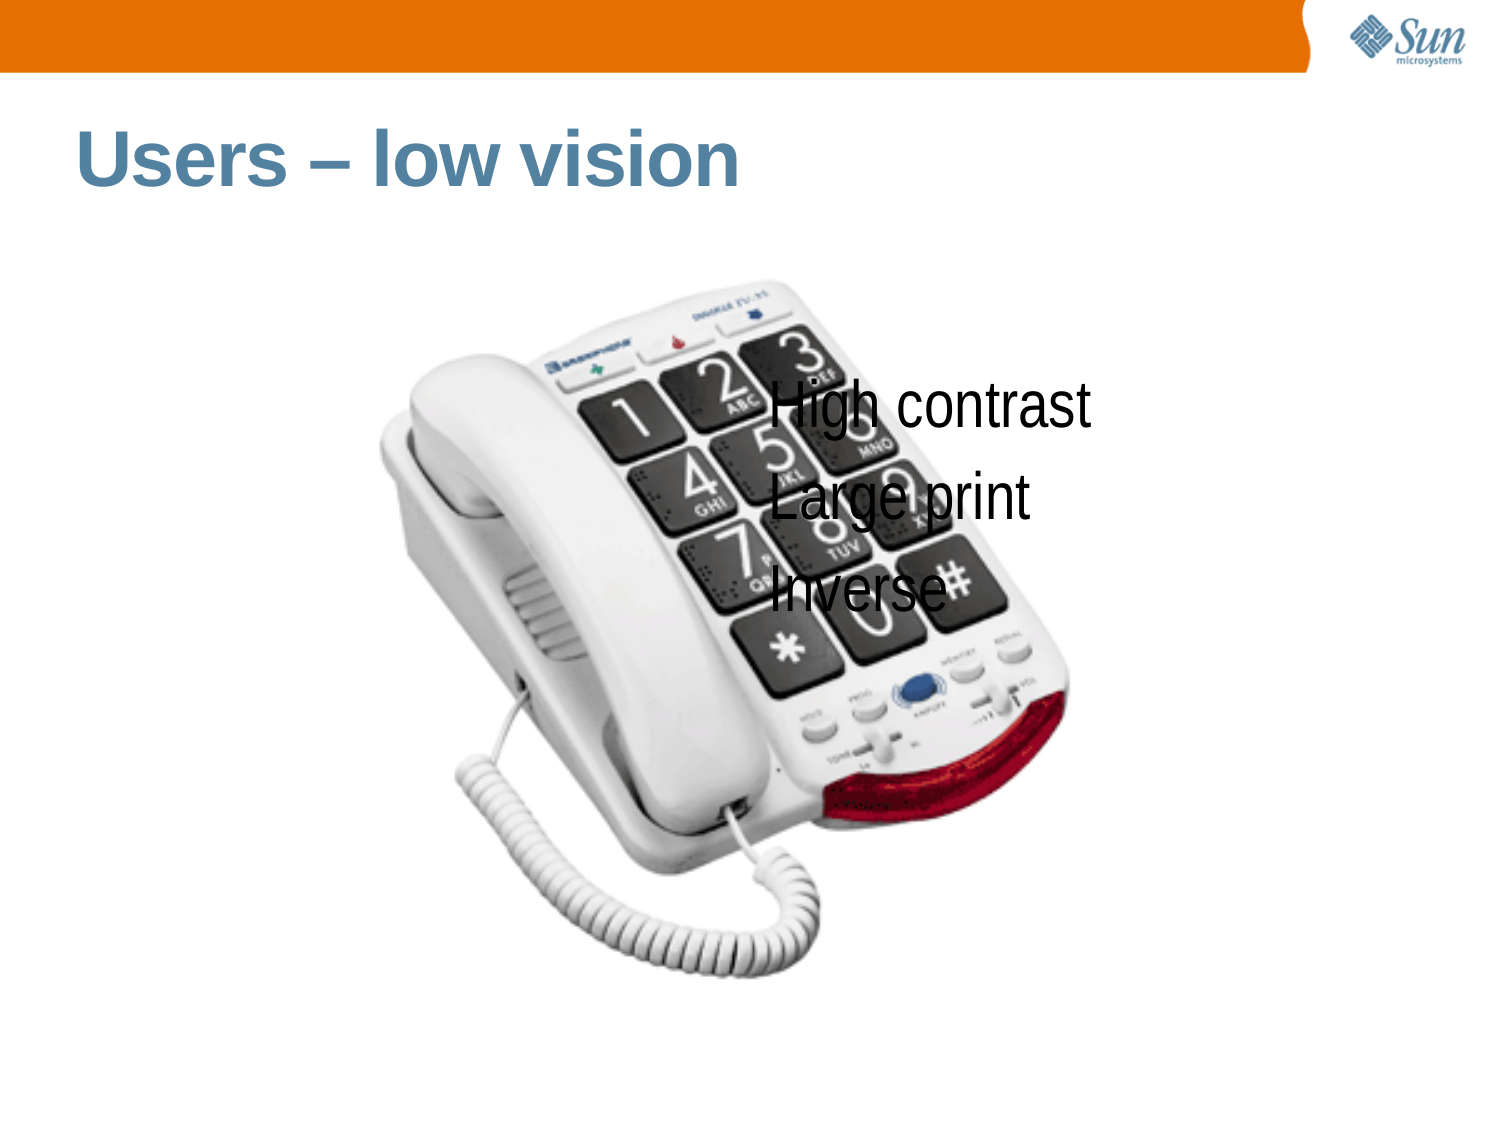

# Users – low vision
High contrast
Large print
Inverse